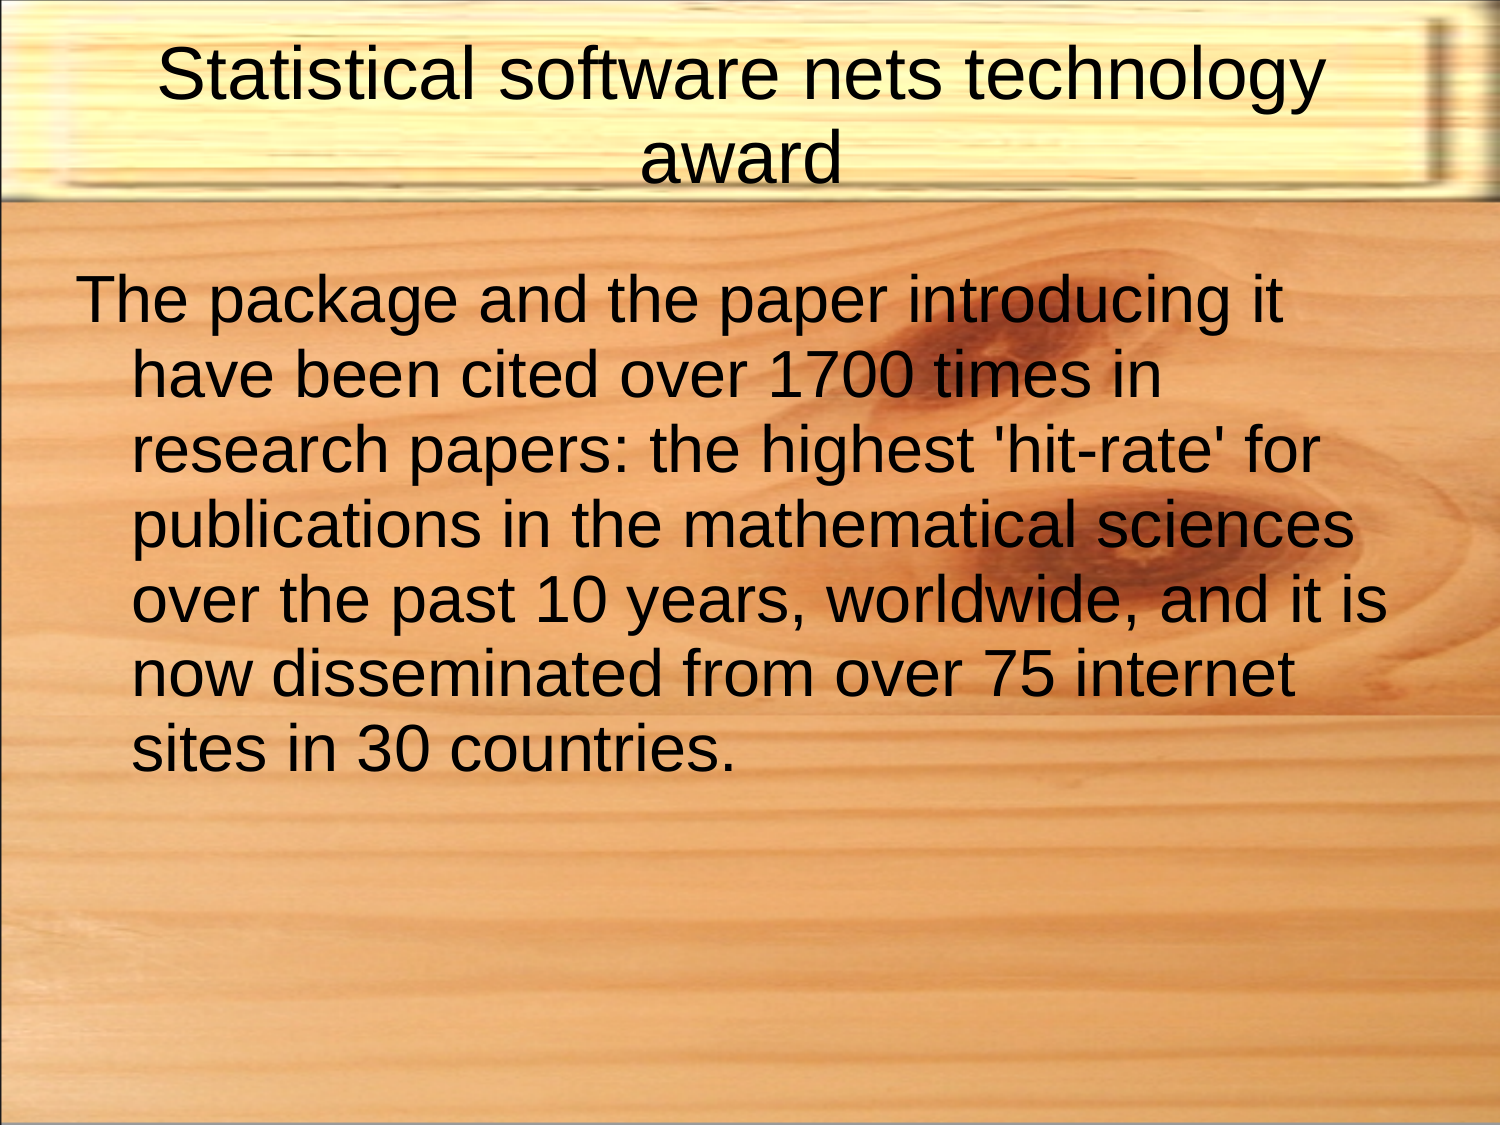

# Statistical software nets technology award
The package and the paper introducing it have been cited over 1700 times in research papers: the highest 'hit-rate' for publications in the mathematical sciences over the past 10 years, worldwide, and it is now disseminated from over 75 internet sites in 30 countries.